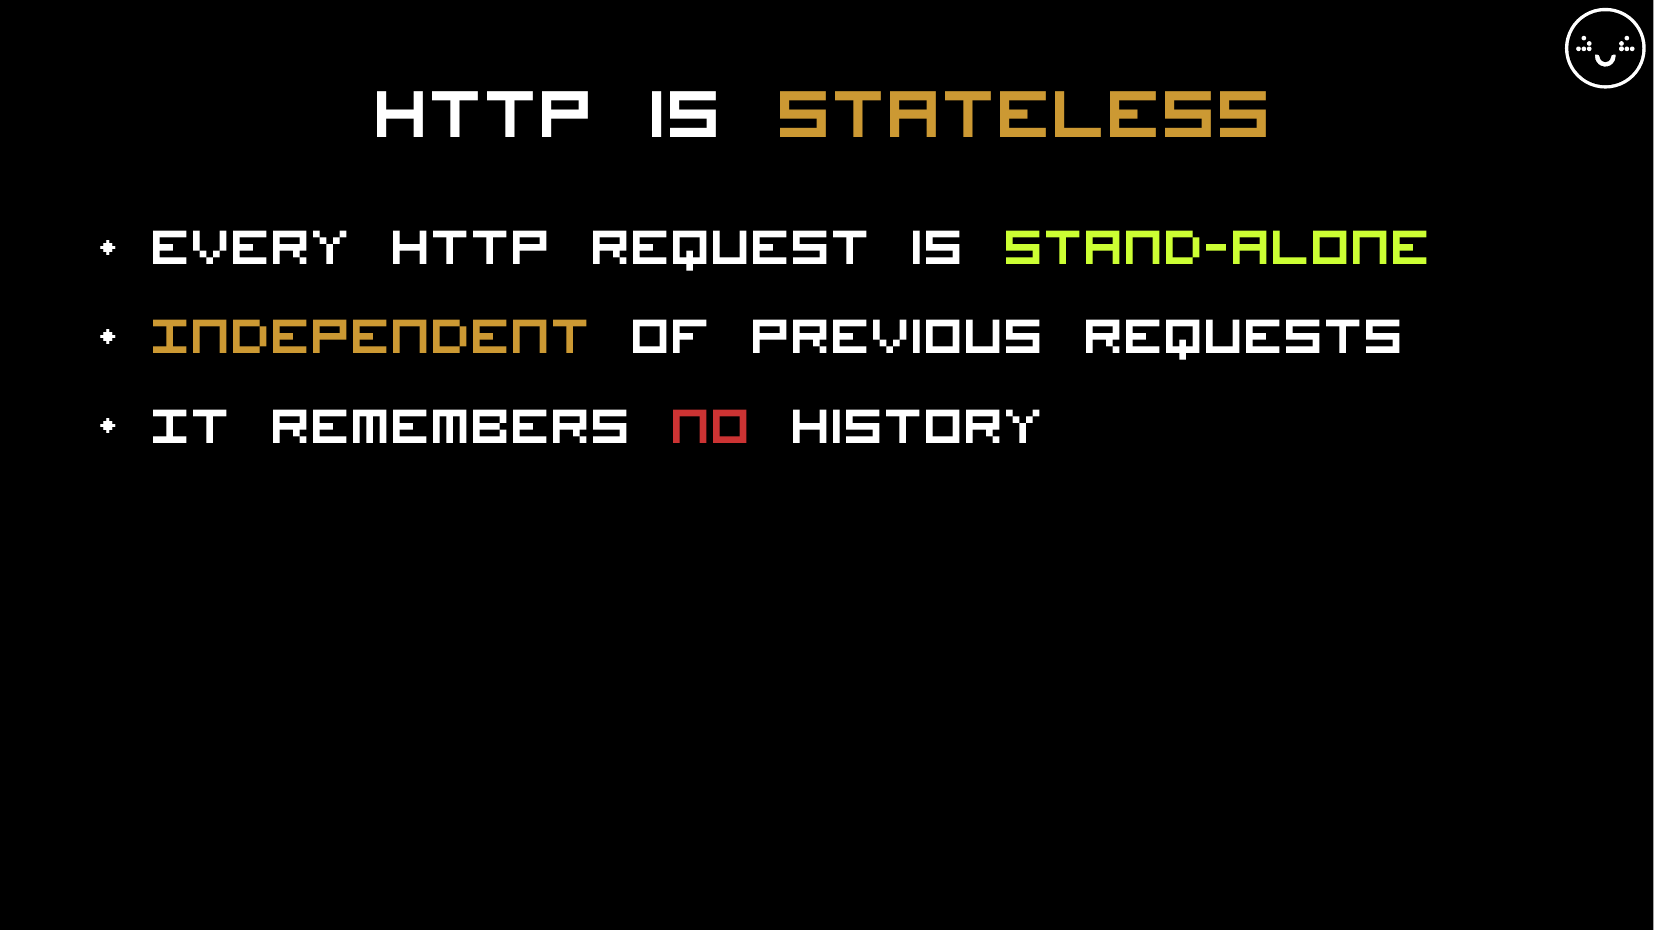

# Http is stateless
Every http request is stand-alone
Independent of previous requests
It remembers no history